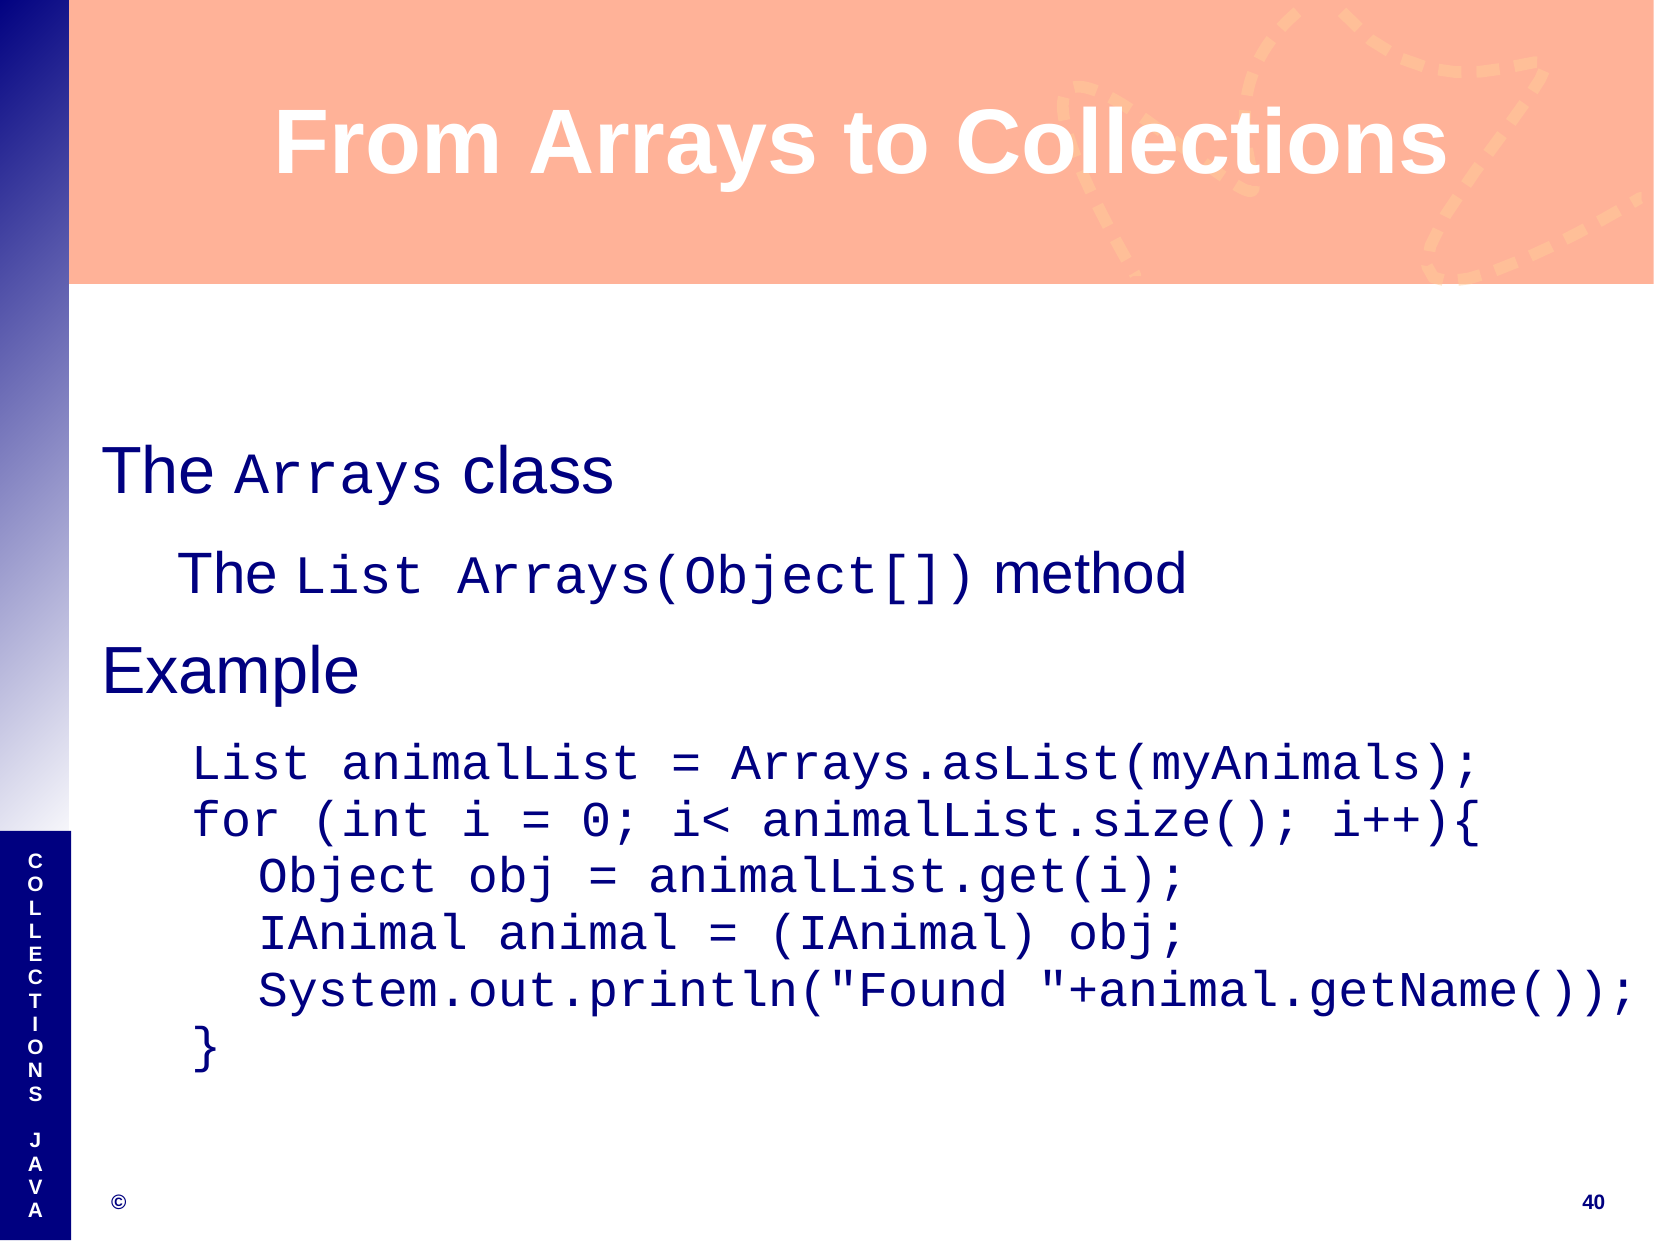

From Arrays to Collections
# The Arrays class
The List Arrays(Object[]) method
Example
 List animalList = Arrays.asList(myAnimals);
 for (int i = 0; i< animalList.size(); i++){
	 Object obj = animalList.get(i);
	 IAnimal animal = (IAnimal) obj;
	 System.out.println("Found "+animal.getName());
 }
C
O
L
L
E
C
T
I
O
N
S
J
A
V
A